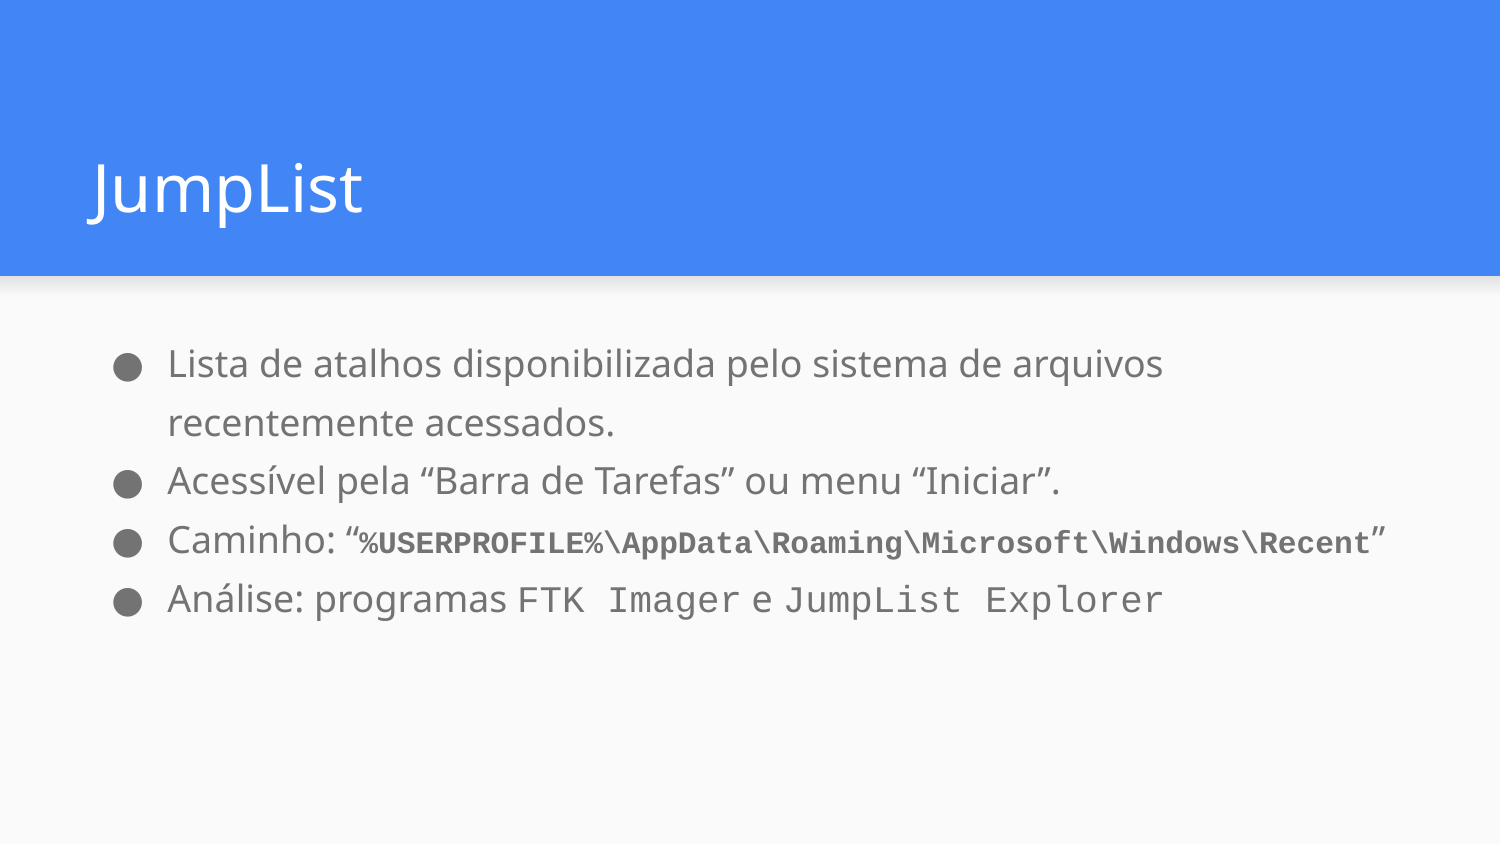

# JumpList
Lista de atalhos disponibilizada pelo sistema de arquivos recentemente acessados.
Acessível pela “Barra de Tarefas” ou menu “Iniciar”.
Caminho: “%USERPROFILE%\AppData\Roaming\Microsoft\Windows\Recent”
Análise: programas FTK Imager e JumpList Explorer